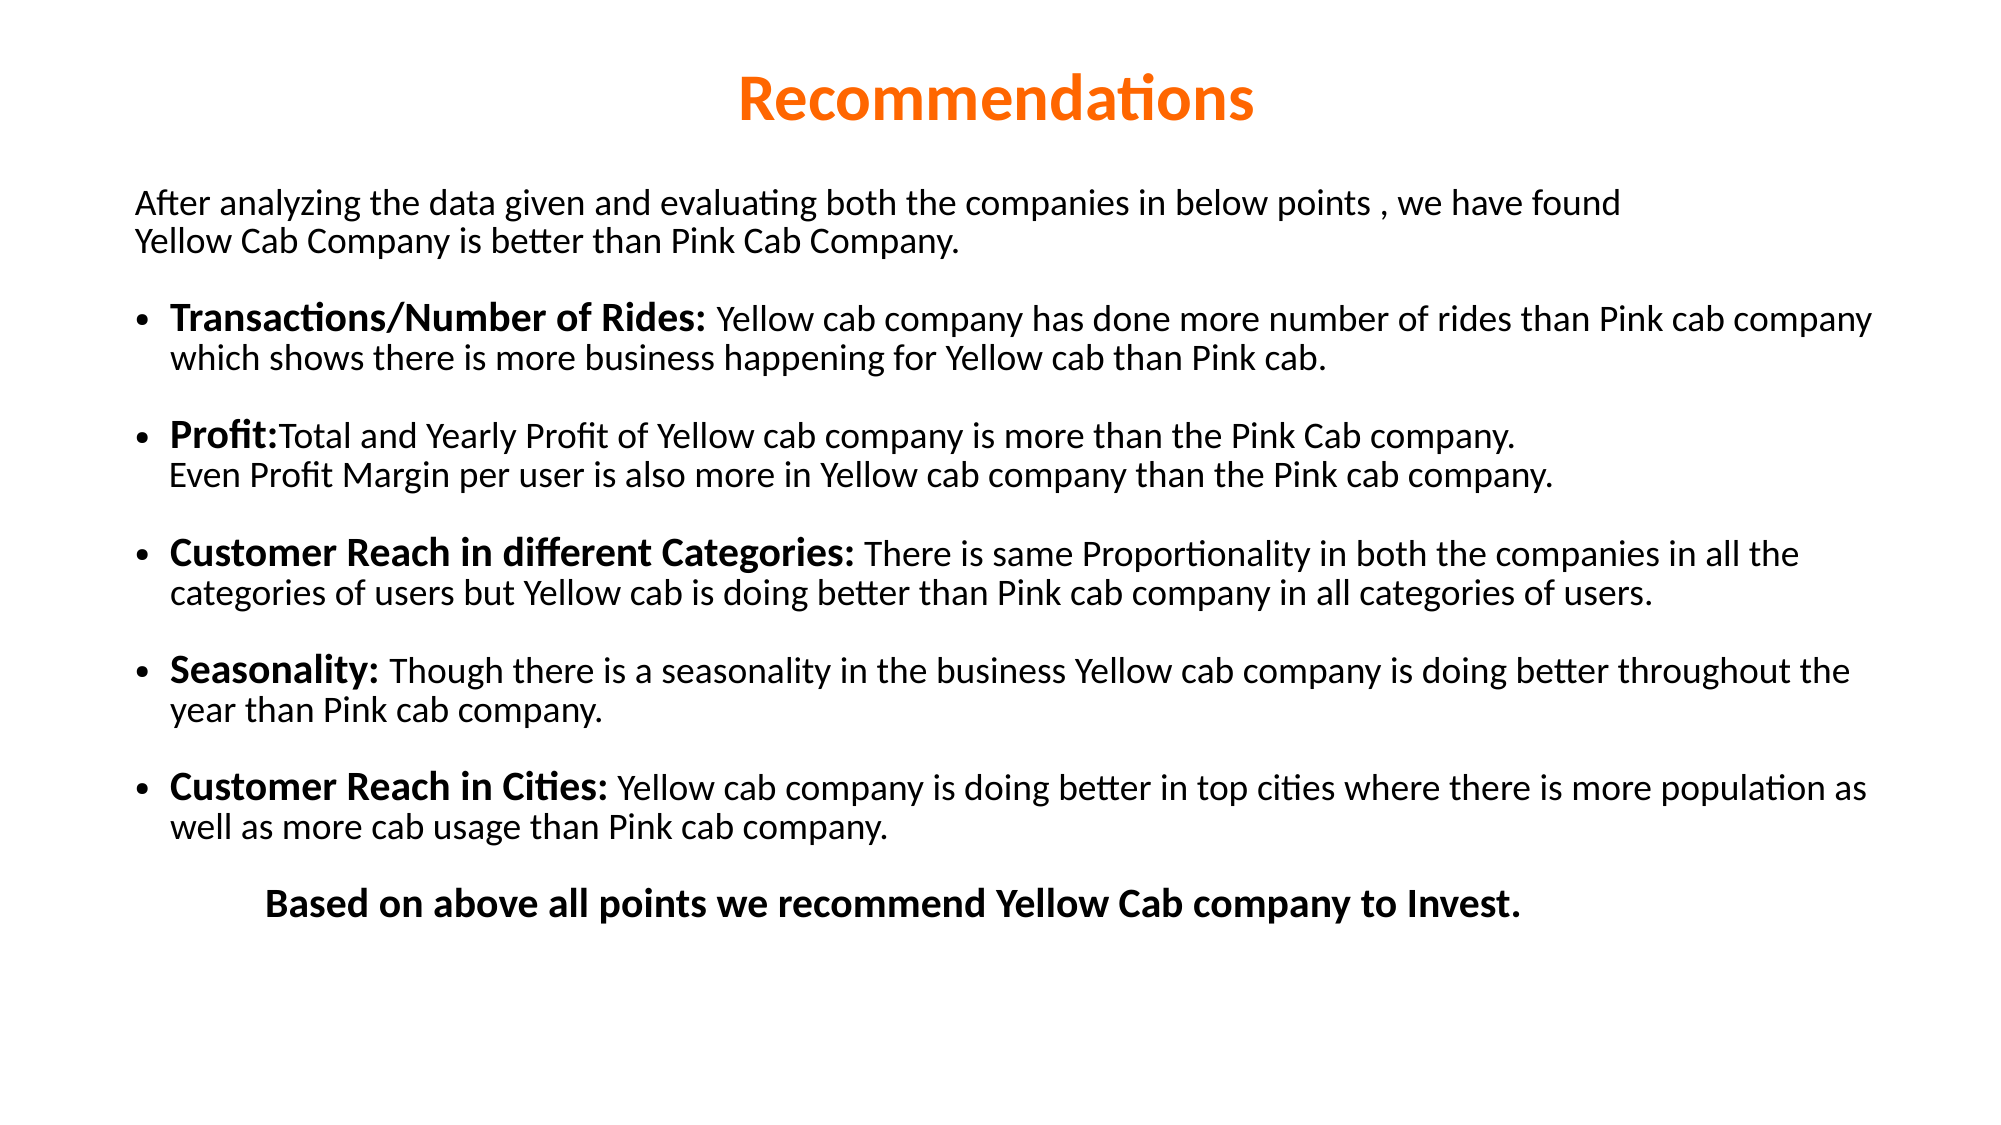

Recommendations
After analyzing the data given and evaluating both the companies in below points , we have found
Yellow Cab Company is better than Pink Cab Company.
Transactions/Number of Rides: Yellow cab company has done more number of rides than Pink cab company which shows there is more business happening for Yellow cab than Pink cab.
Profit:Total and Yearly Profit of Yellow cab company is more than the Pink Cab company.
 Even Profit Margin per user is also more in Yellow cab company than the Pink cab company.
Customer Reach in different Categories: There is same Proportionality in both the companies in all the categories of users but Yellow cab is doing better than Pink cab company in all categories of users.
Seasonality: Though there is a seasonality in the business Yellow cab company is doing better throughout the year than Pink cab company.
Customer Reach in Cities: Yellow cab company is doing better in top cities where there is more population as well as more cab usage than Pink cab company.
 Based on above all points we recommend Yellow Cab company to Invest.